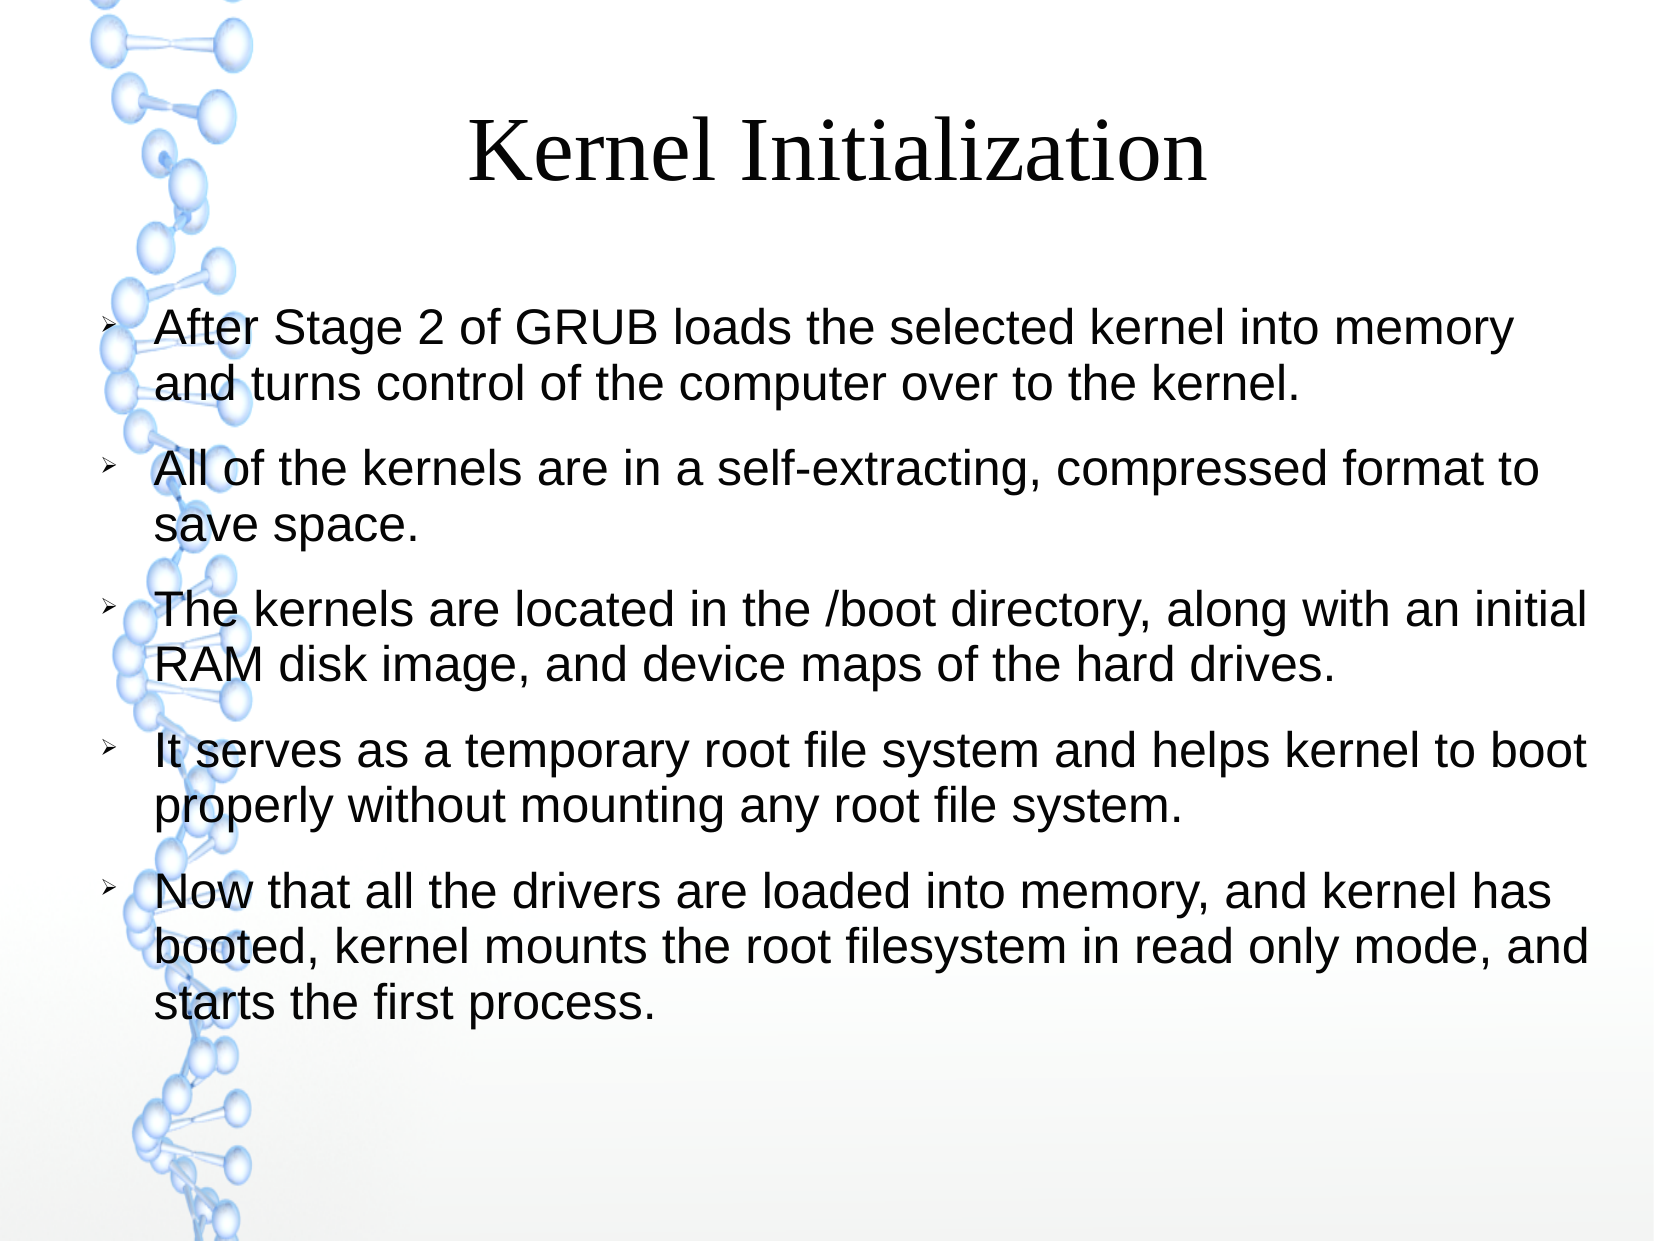

# Kernel Initialization
After Stage 2 of GRUB loads the selected kernel into memory and turns control of the computer over to the kernel.
All of the kernels are in a self-extracting, compressed format to save space.
The kernels are located in the /boot directory, along with an initial RAM disk image, and device maps of the hard drives.
It serves as a temporary root file system and helps kernel to boot properly without mounting any root file system.
Now that all the drivers are loaded into memory, and kernel has booted, kernel mounts the root filesystem in read only mode, and starts the first process.